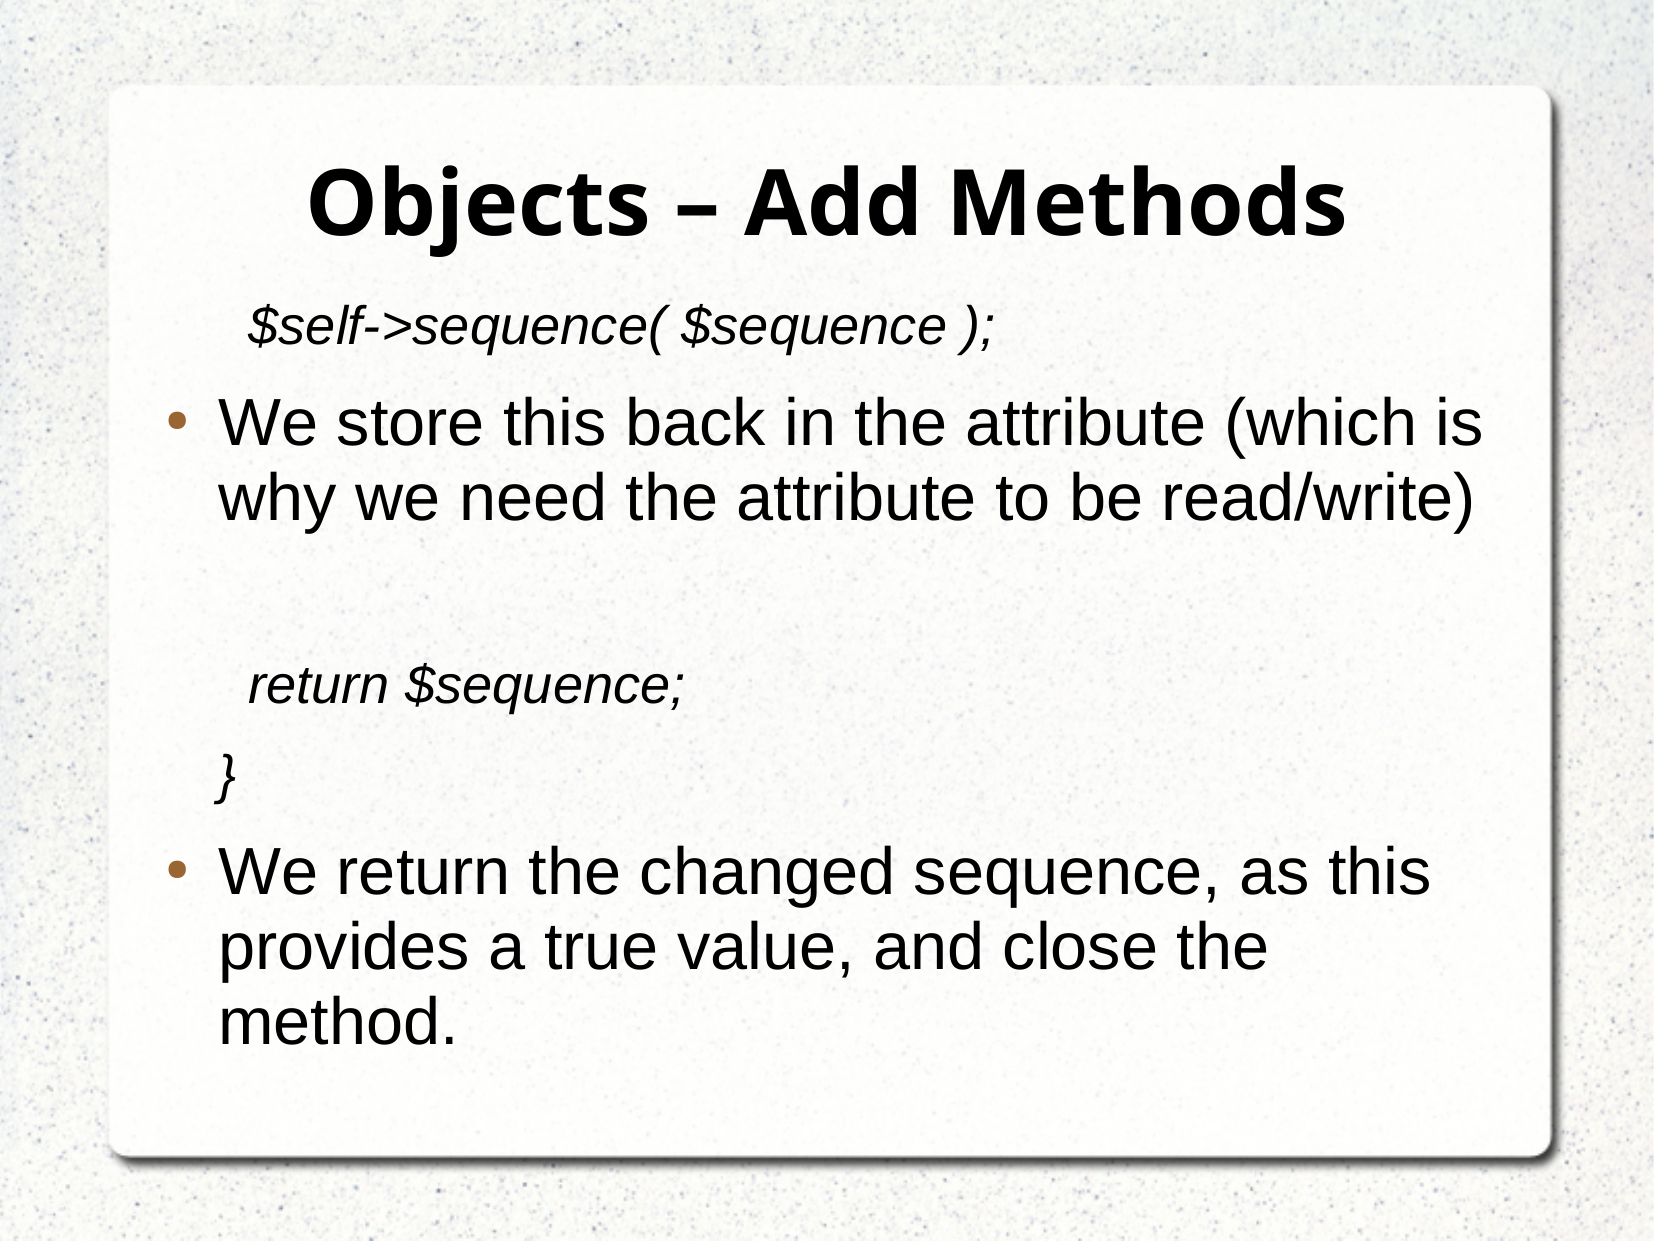

# Objects – Add Methods
 $self->sequence( $sequence );
We store this back in the attribute (which is why we need the attribute to be read/write)
 return $sequence;
}
We return the changed sequence, as this provides a true value, and close the method.